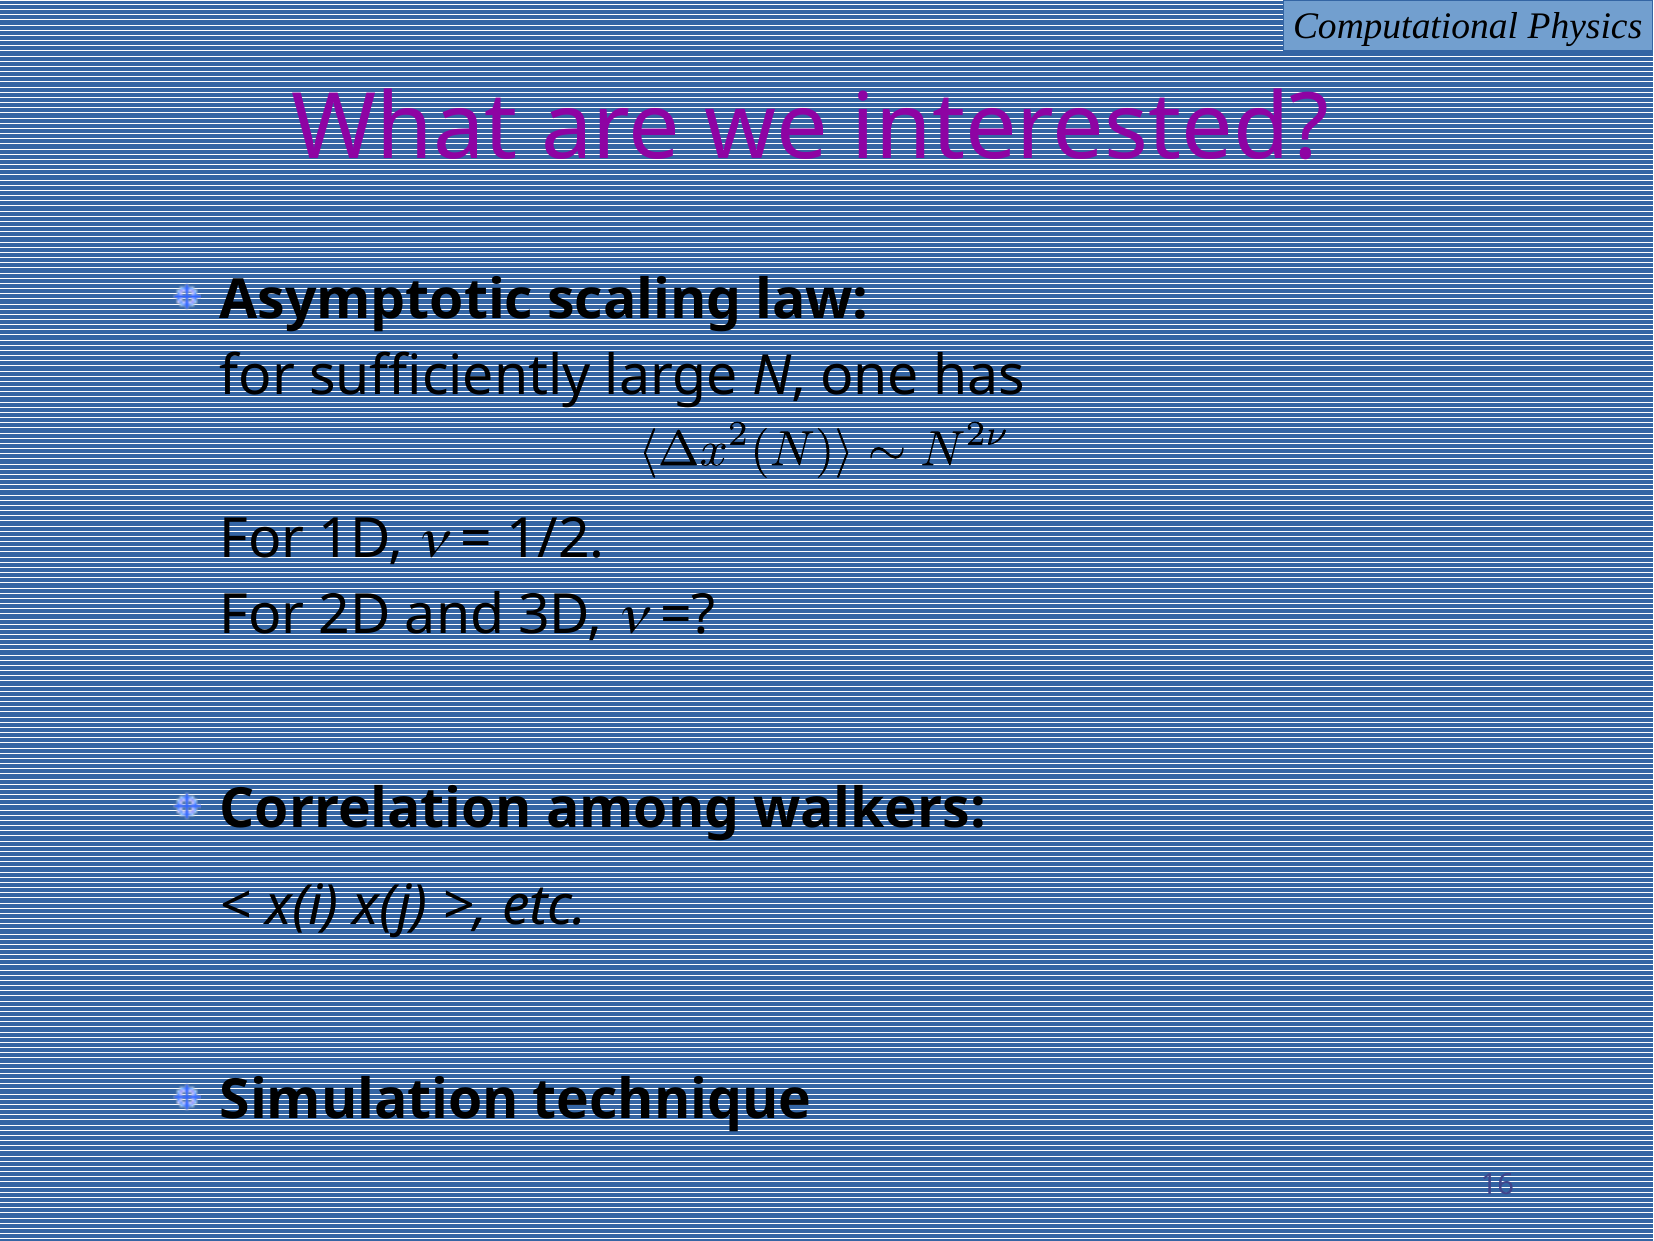

# What are we interested?
Asymptotic scaling law:
for sufficiently large N, one has
	For 1D,  = 1/2.
For 2D and 3D,  =?
Correlation among walkers:
	< x(i) x(j) >, etc.
Simulation technique